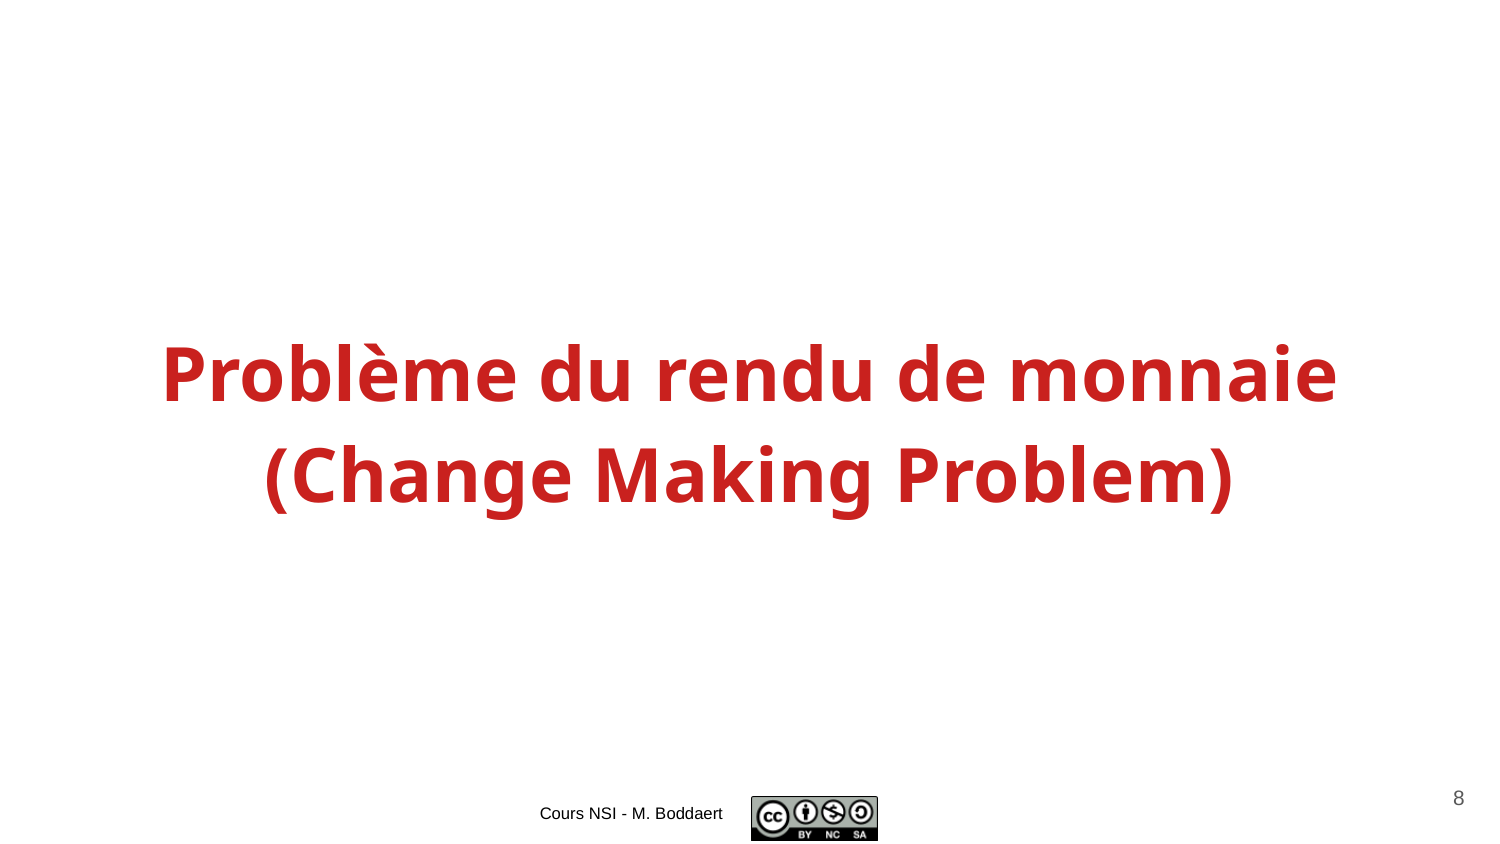

Problème du rendu de monnaie
(Change Making Problem)